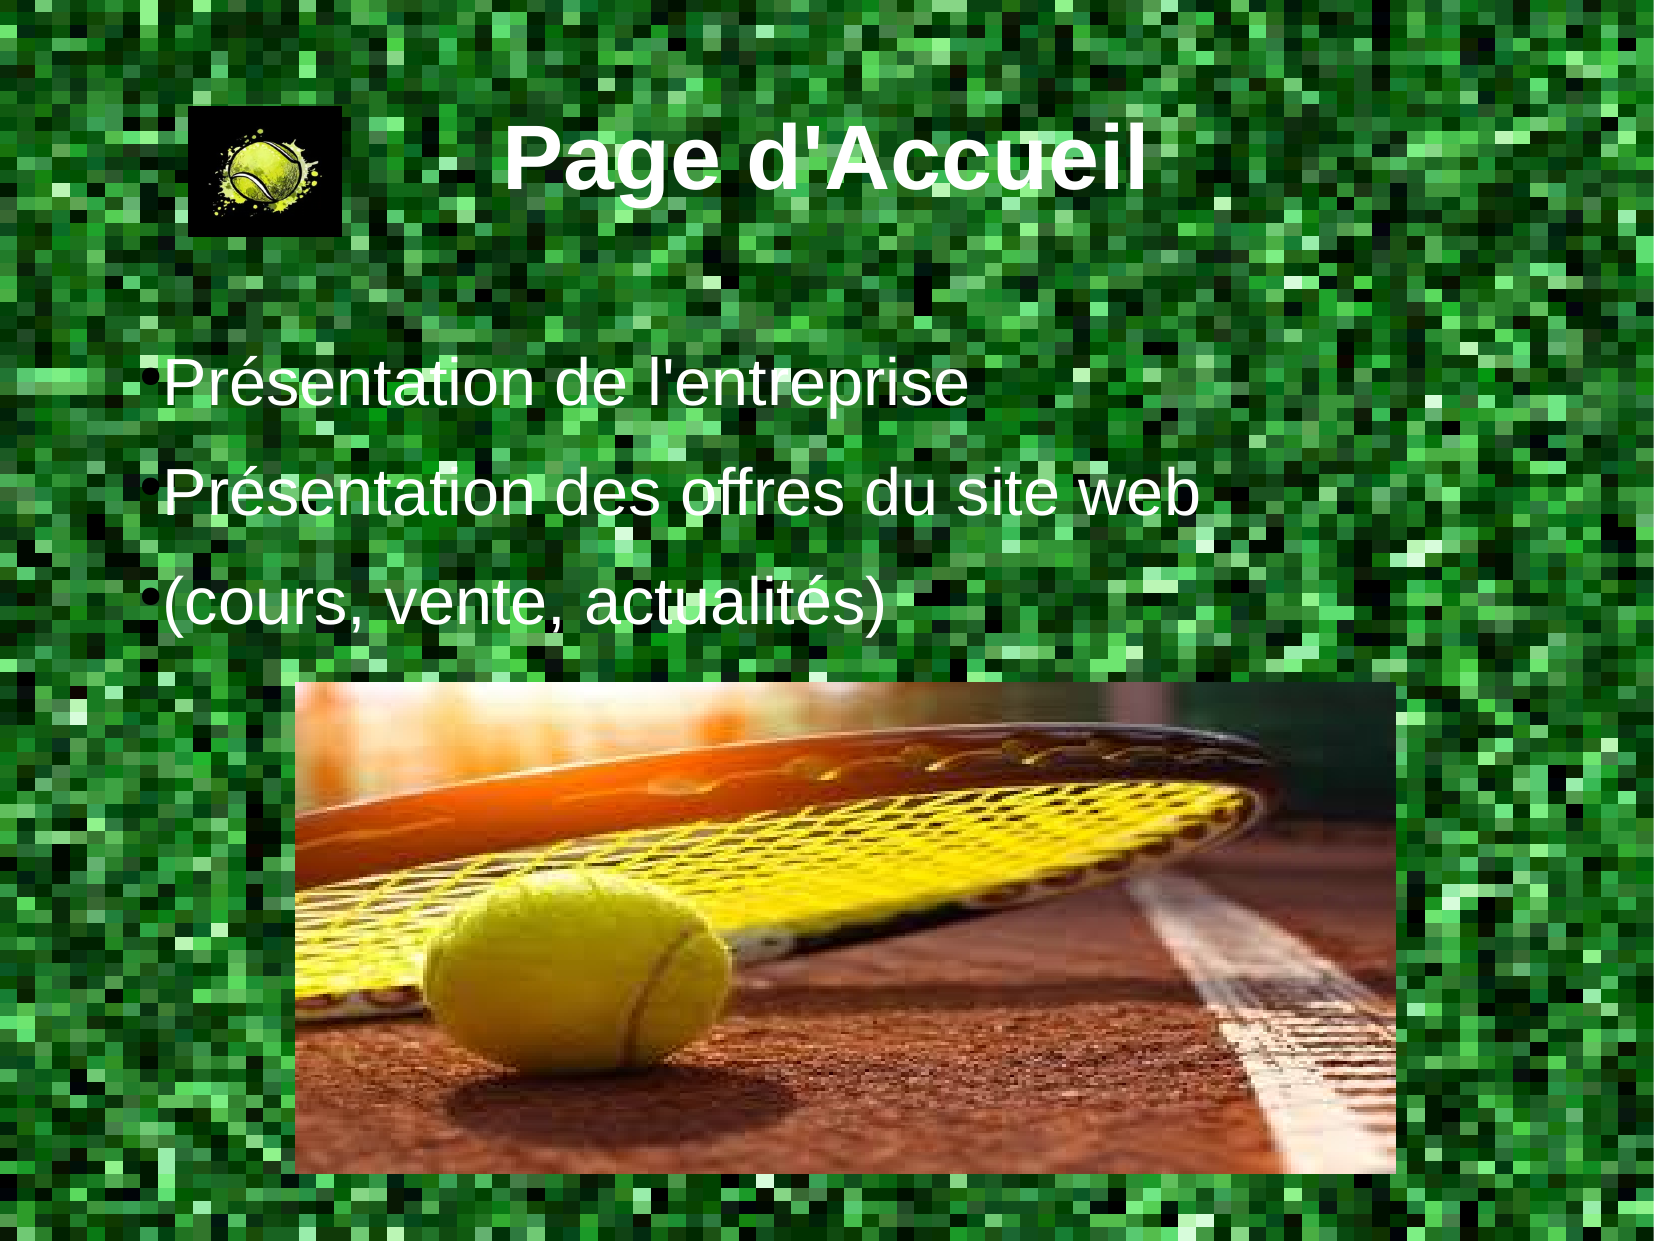

# Page d'Accueil
Présentation de l'entreprise
Présentation des offres du site web
(cours, vente, actualités)